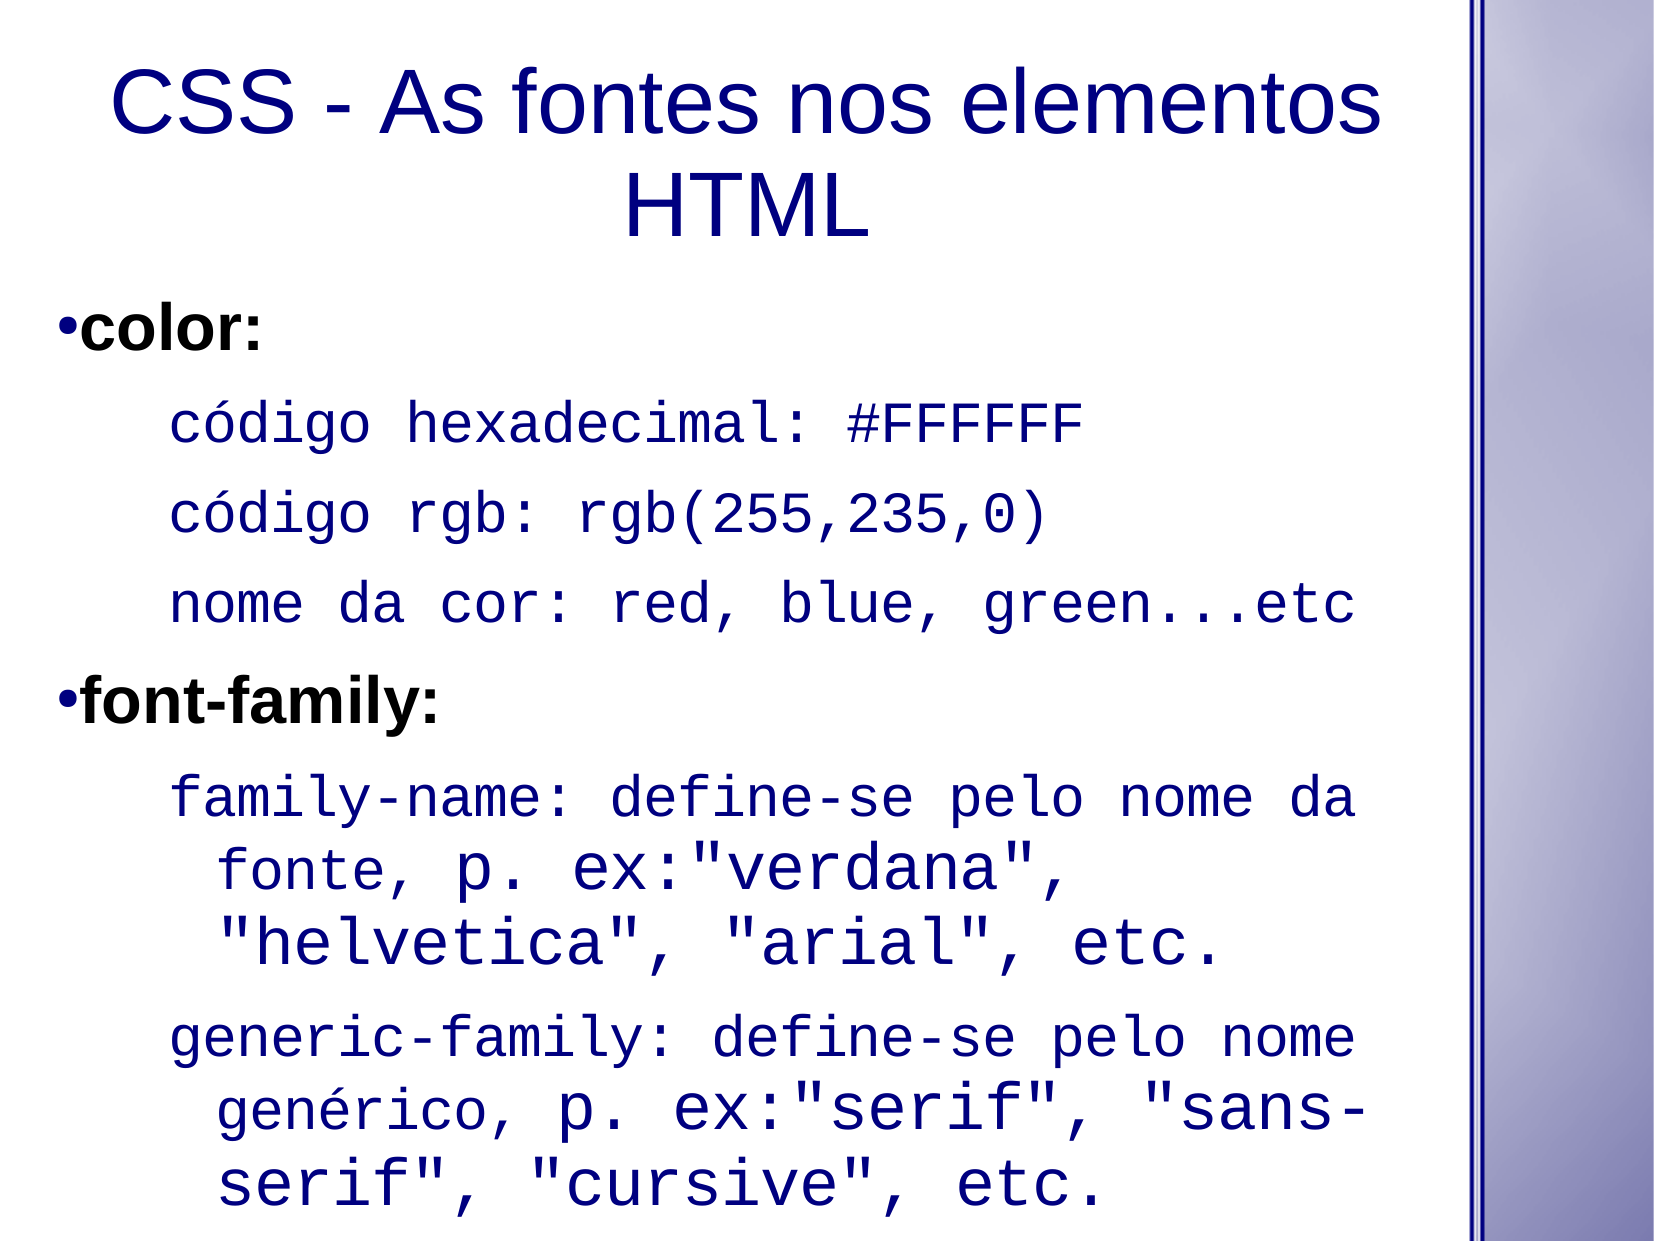

# CSS - As fontes nos elementos HTML
color:
código hexadecimal: #FFFFFF
código rgb: rgb(255,235,0)
nome da cor: red, blue, green...etc
font-family:
family-name: define-se pelo nome da fonte, p. ex:"verdana", "helvetica", "arial", etc.
generic-family: define-se pelo nome genérico, p. ex:"serif", "sans-serif", "cursive", etc.